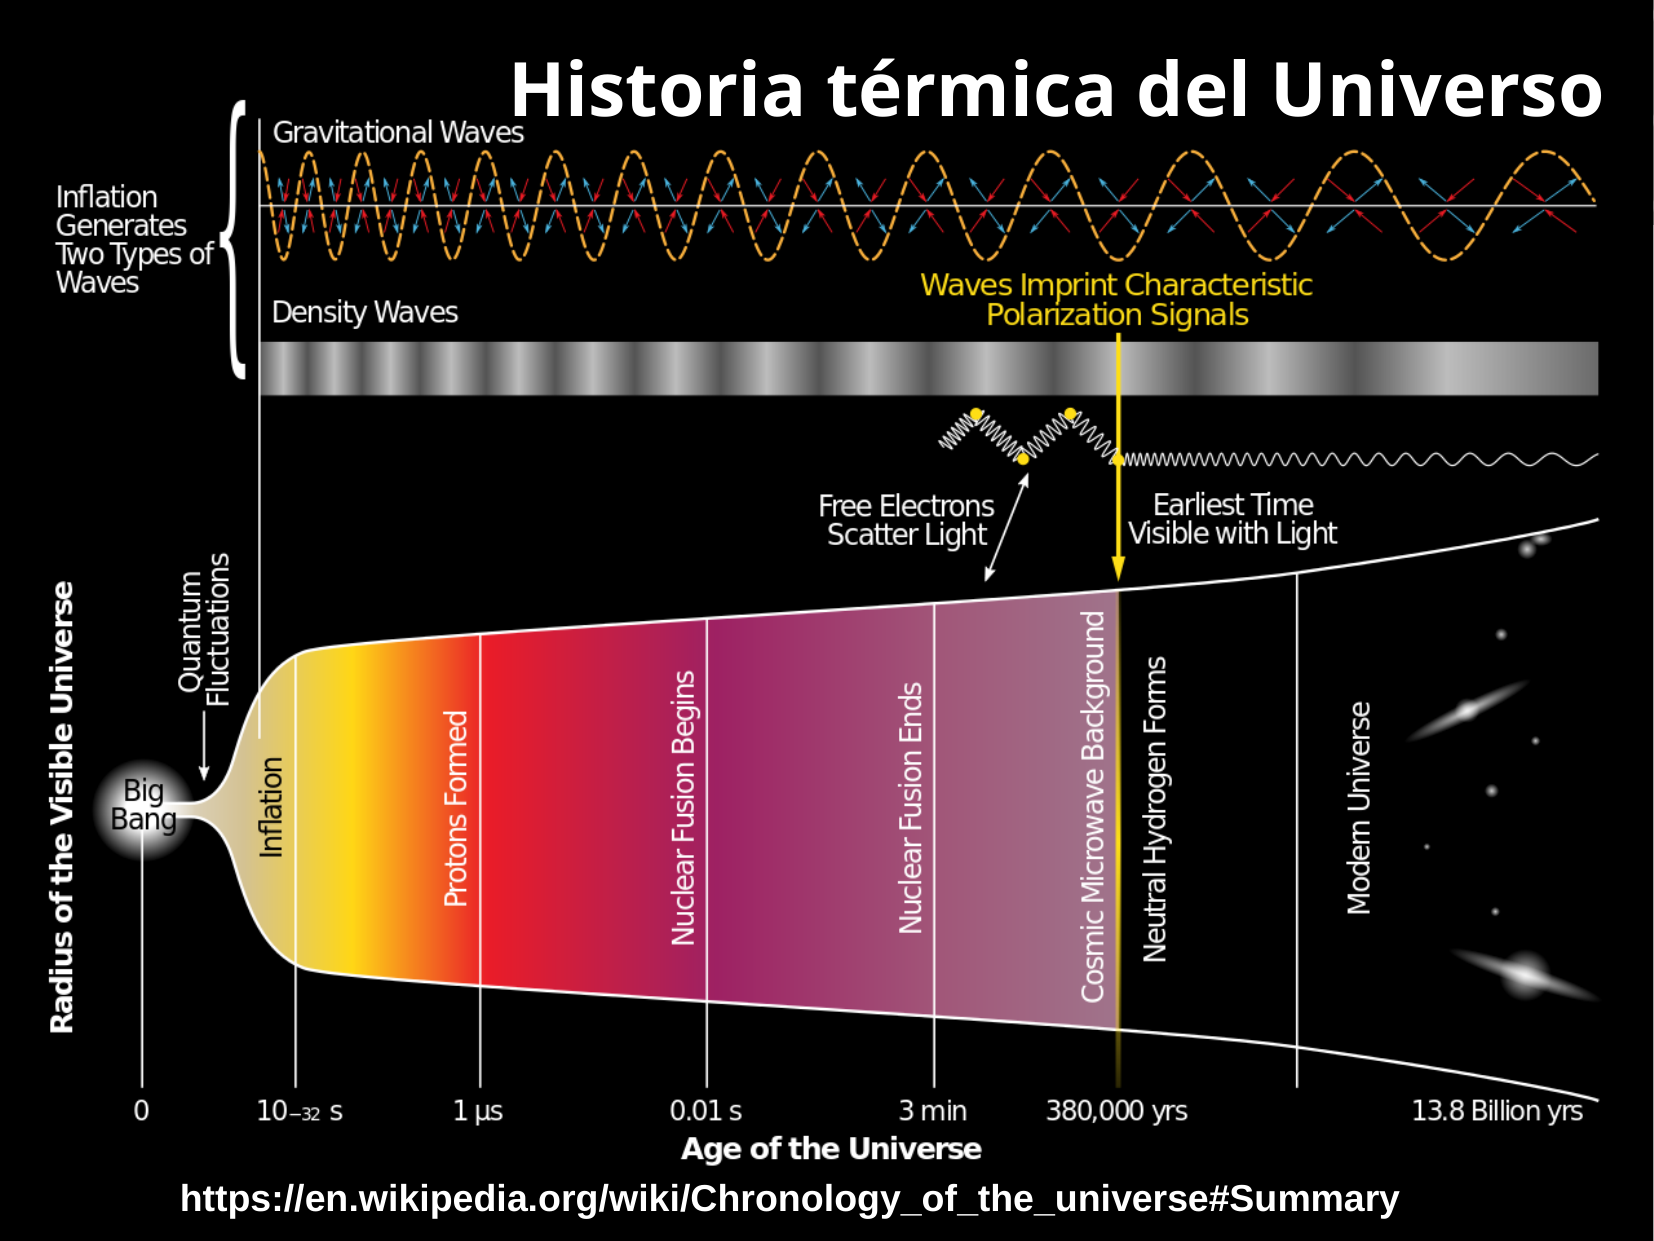

# Historia térmica del Universo
https://en.wikipedia.org/wiki/Chronology_of_the_universe#Summary
Nov 24, 2018
H. Asorey - IPAC 2018 - 17/16
18